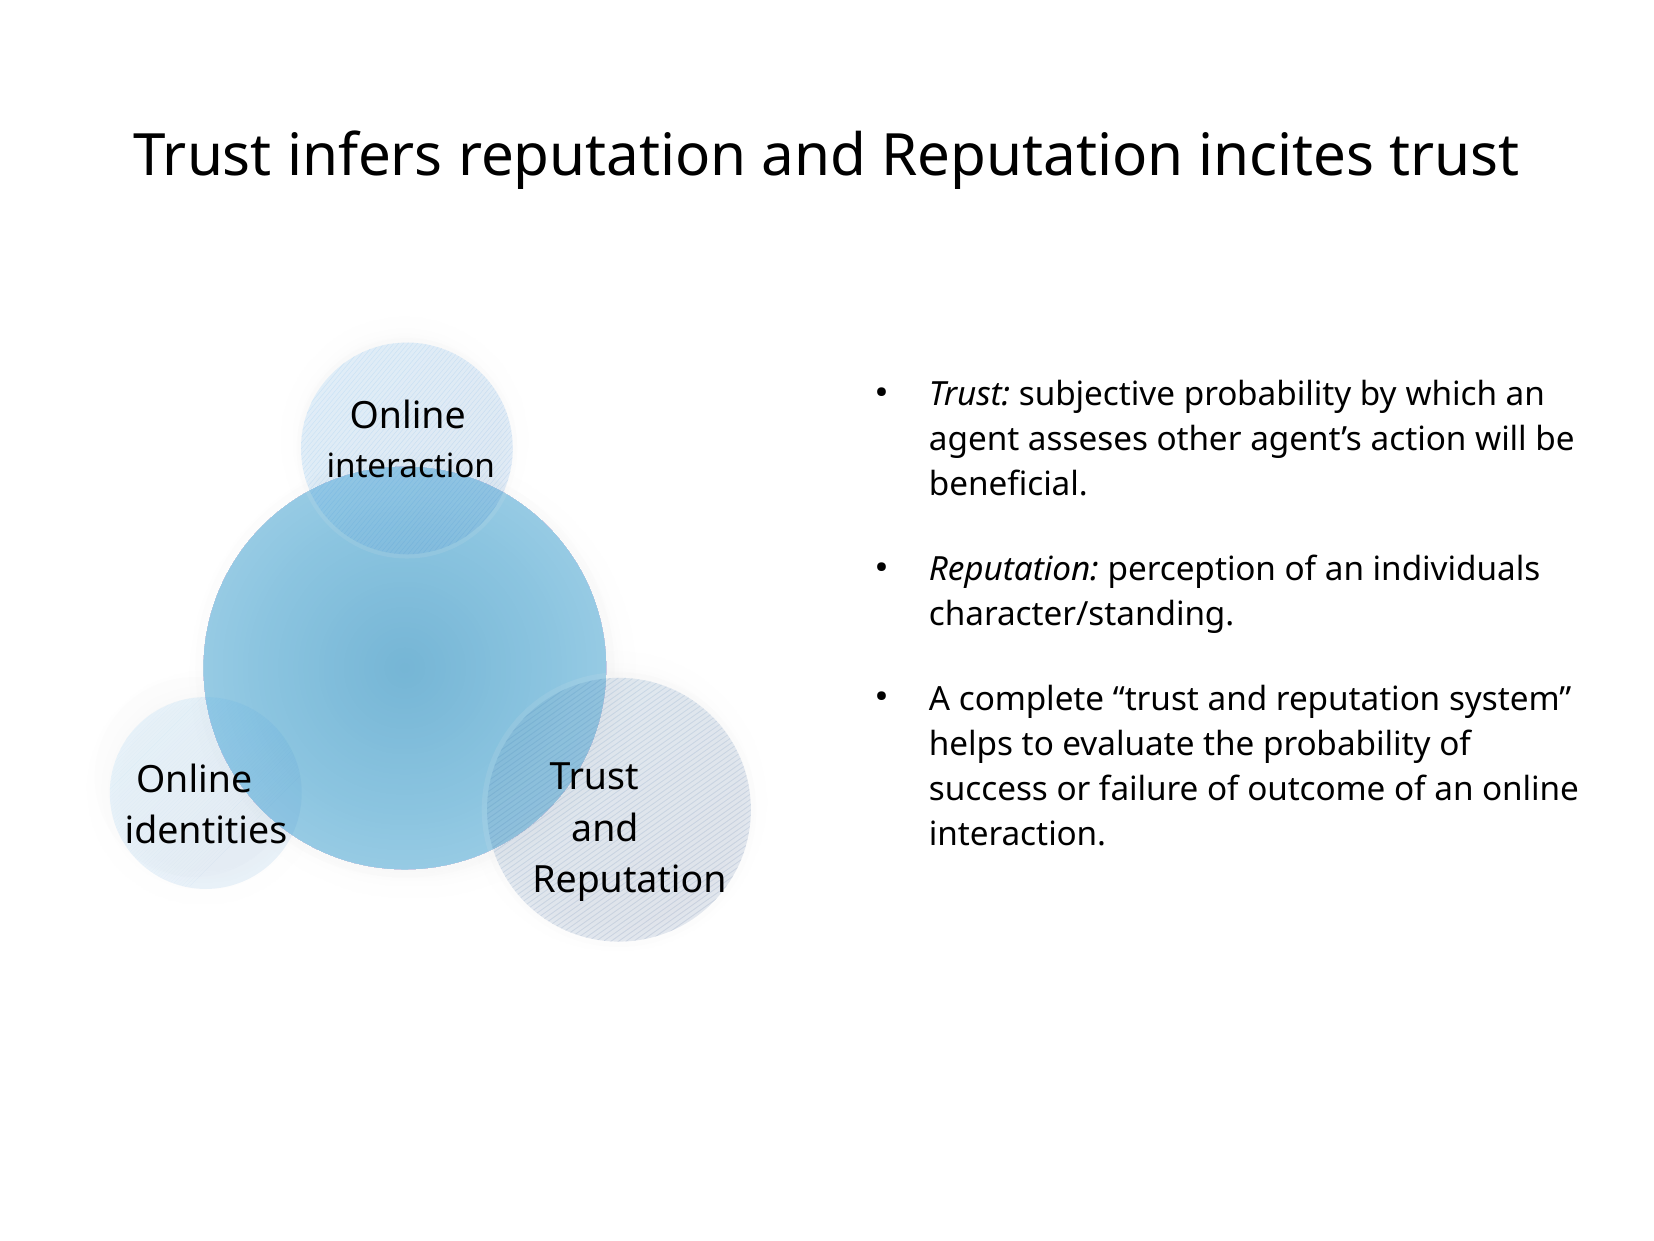

# Trust infers reputation and Reputation incites trust
Trust: subjective probability by which an agent asseses other agent’s action will be beneficial.
Reputation: perception of an individuals character/standing.
A complete “trust and reputation system” helps to evaluate the probability of success or failure of outcome of an online interaction.
 Online
interaction
 Trust
 and
Reputation
 Online identities